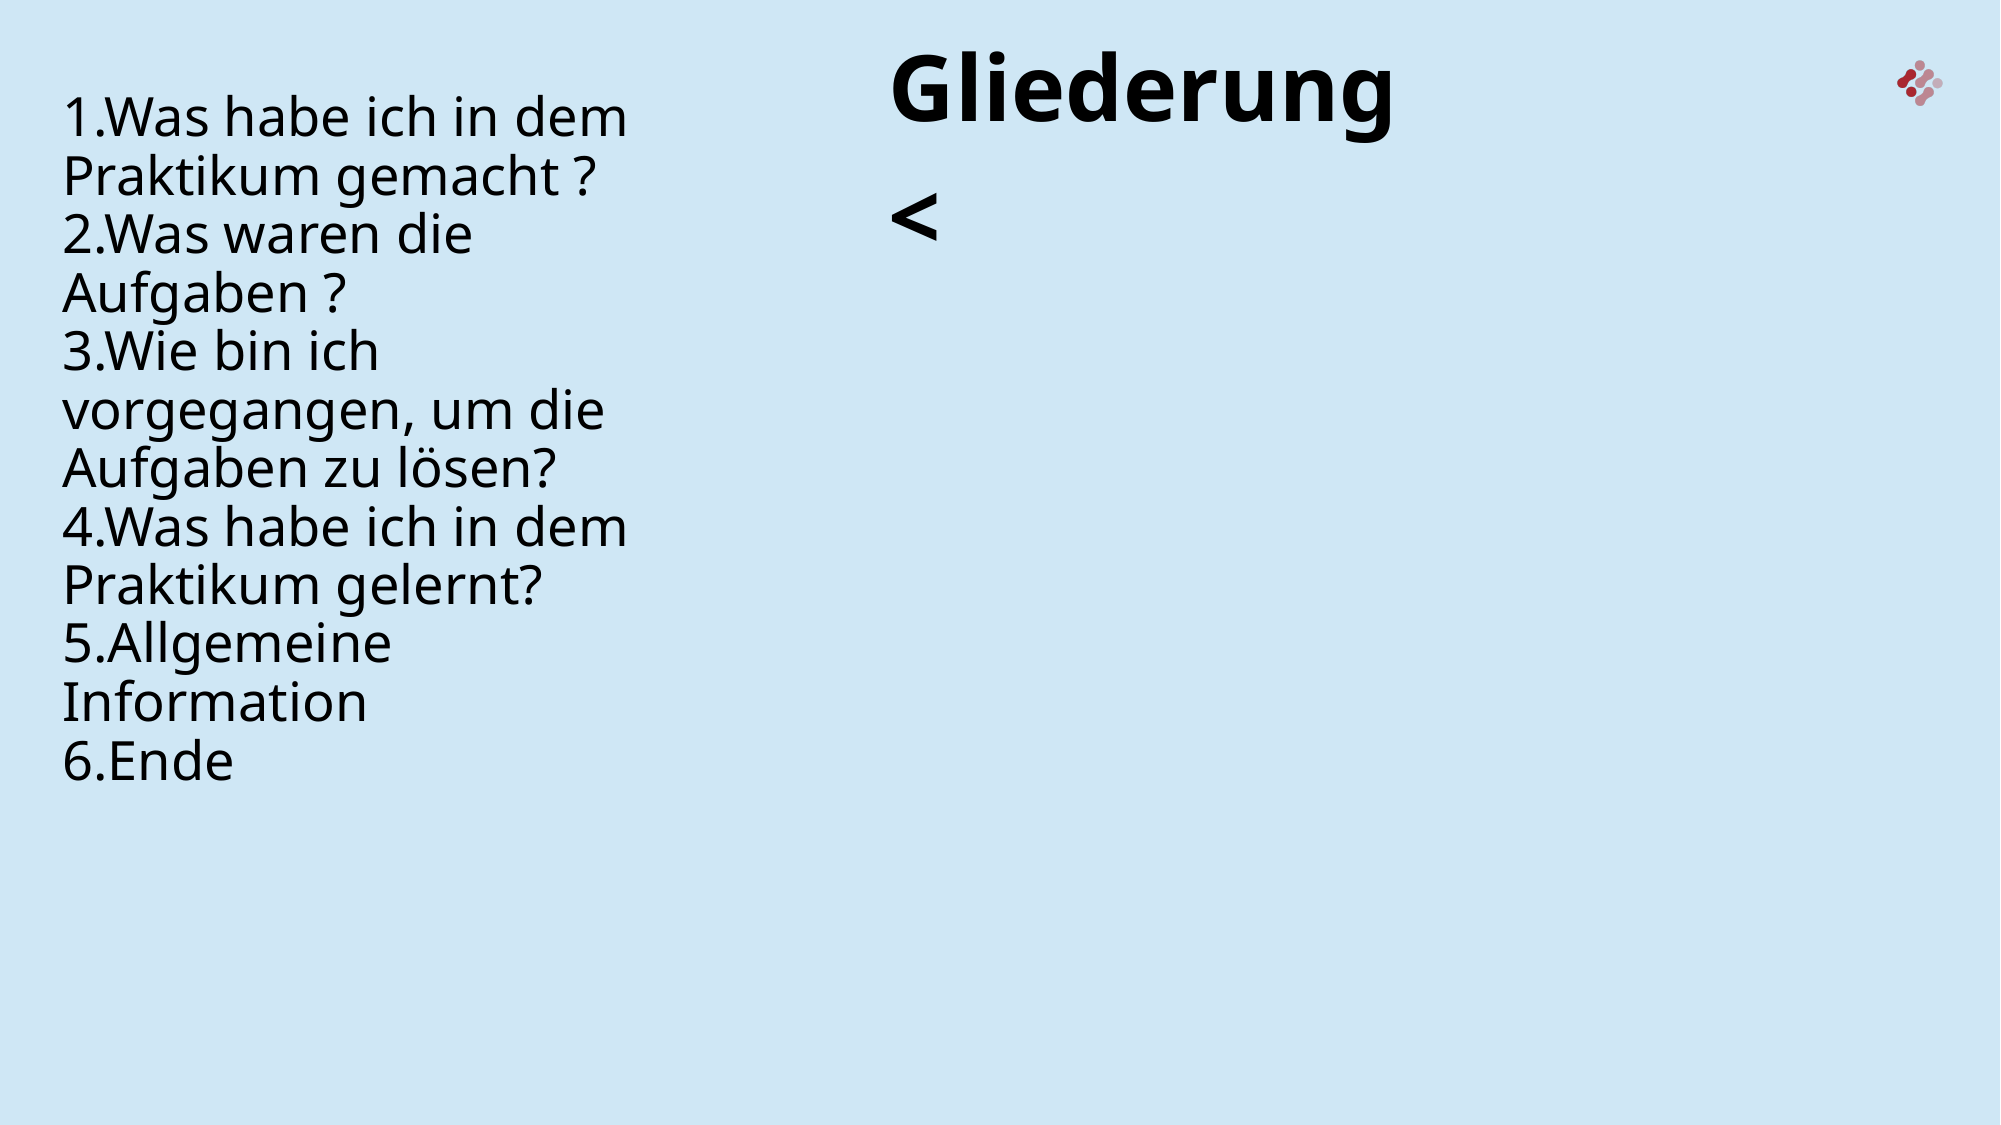

Gliederung
<
# 1.Was habe ich in dem Praktikum gemacht ? 2.Was waren die Aufgaben ? 3.Wie bin ich vorgegangen, um die Aufgaben zu lösen? 4.Was habe ich in dem Praktikum gelernt? 5.Allgemeine Information 6.Ende